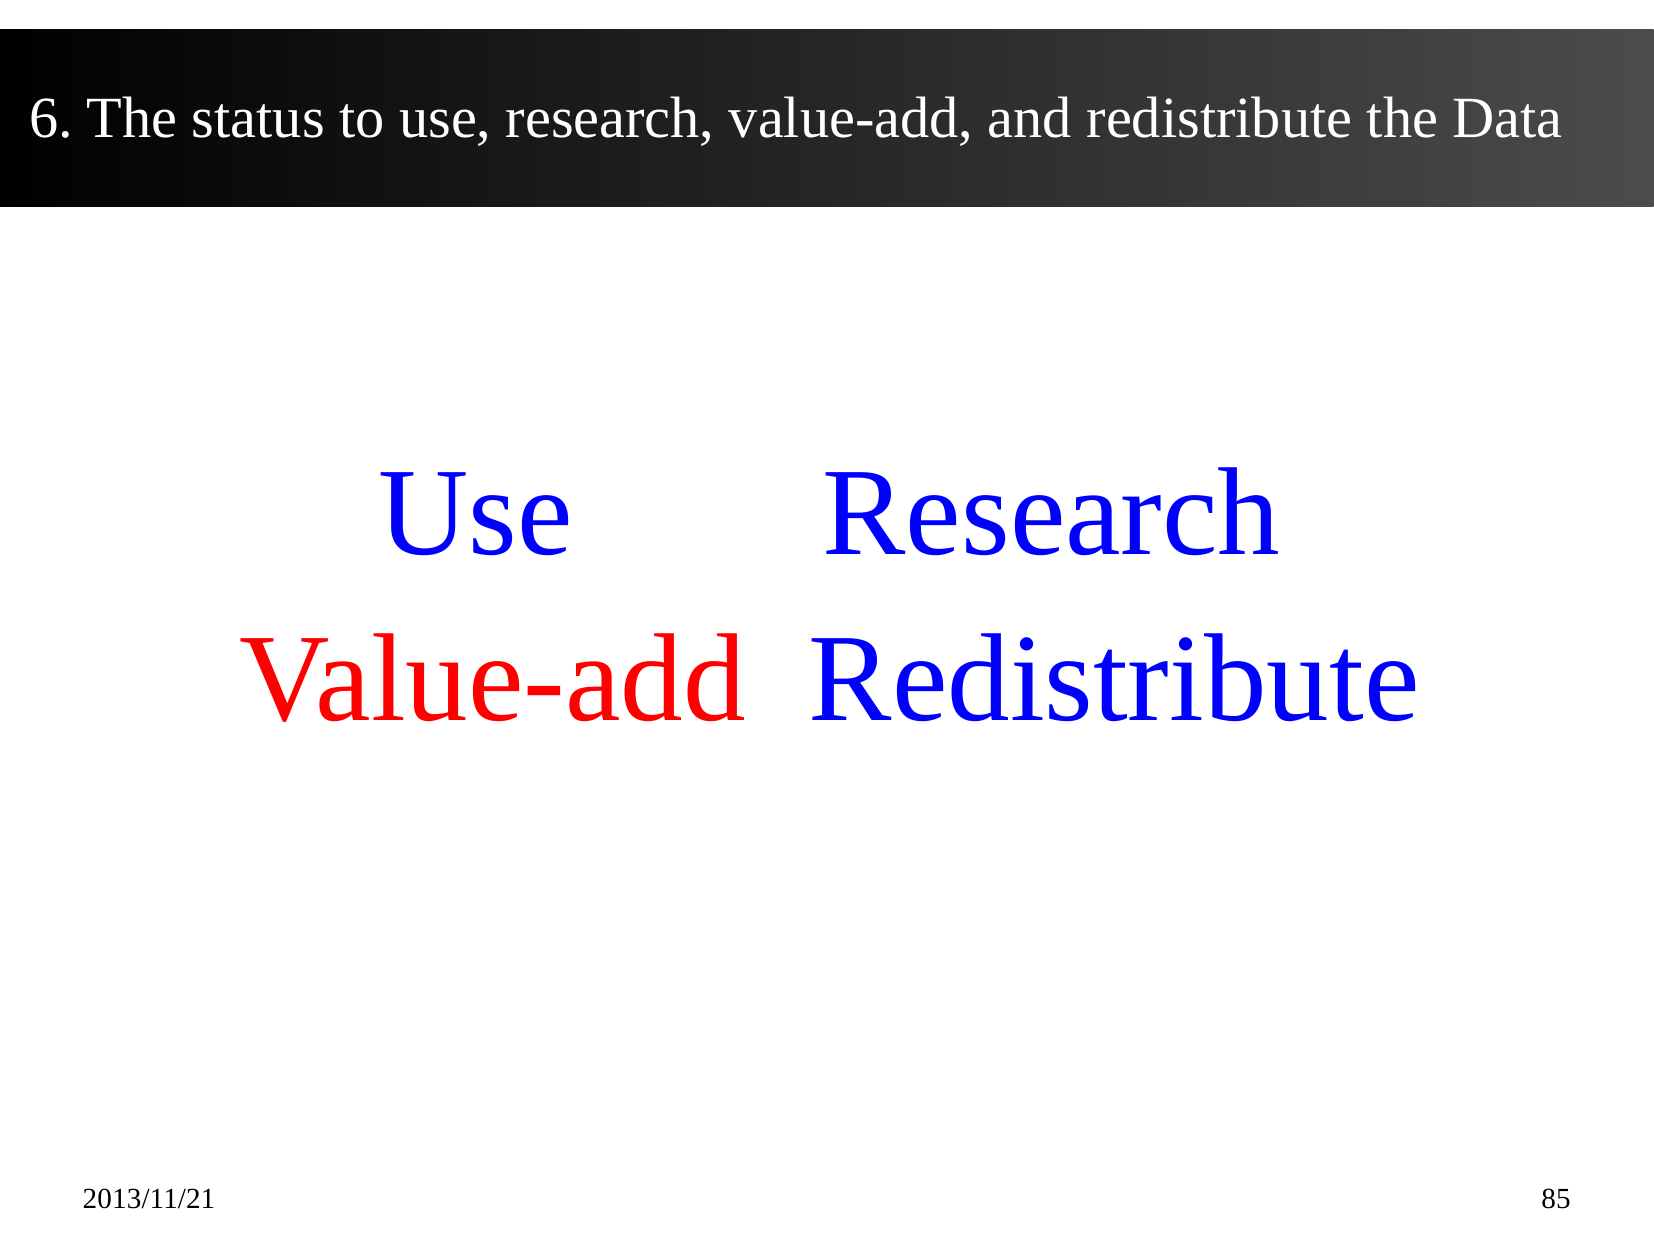

6. The status to use, research, value-add, and redistribute the Data
Use Research
Value-add Redistribute
2013/11/21
85